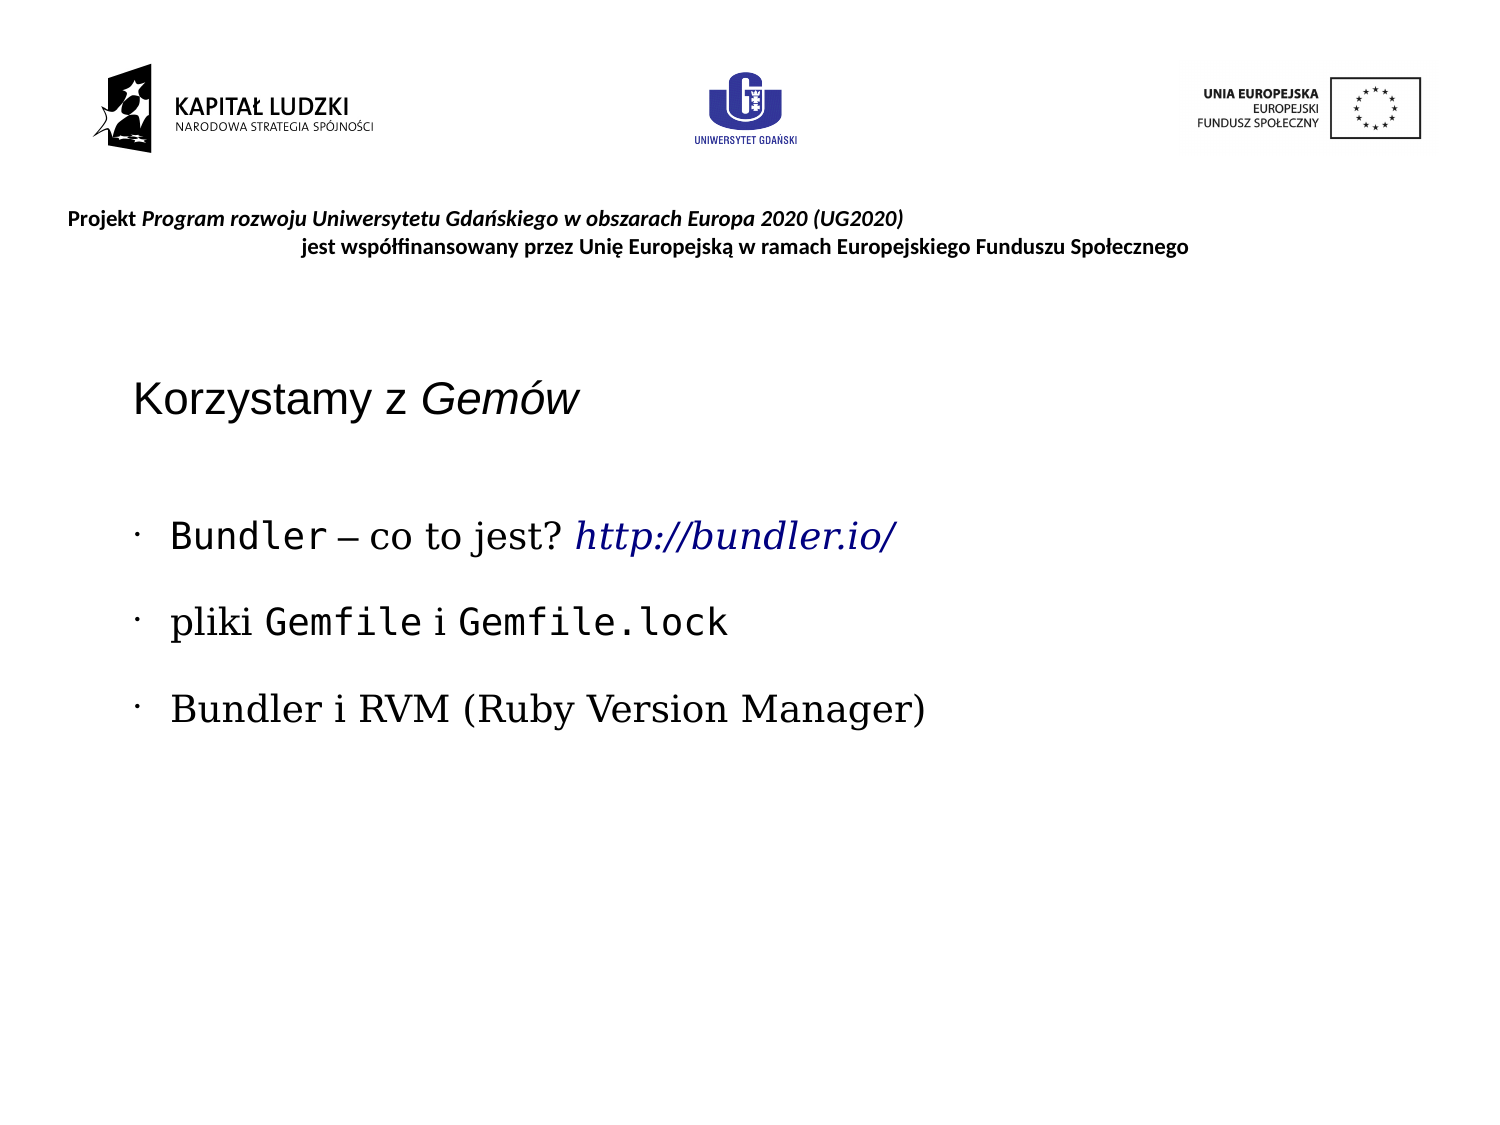

Projekt Program rozwoju Uniwersytetu Gdańskiego w obszarach Europa 2020 (UG2020)
jest współfinansowany przez Unię Europejską w ramach Europejskiego Funduszu Społecznego
Korzystamy z Gemów
Bundler – co to jest? http://bundler.io/
pliki Gemfile i Gemfile.lock
Bundler i RVM (Ruby Version Manager)
Człowiek – najlepsza inwestycja